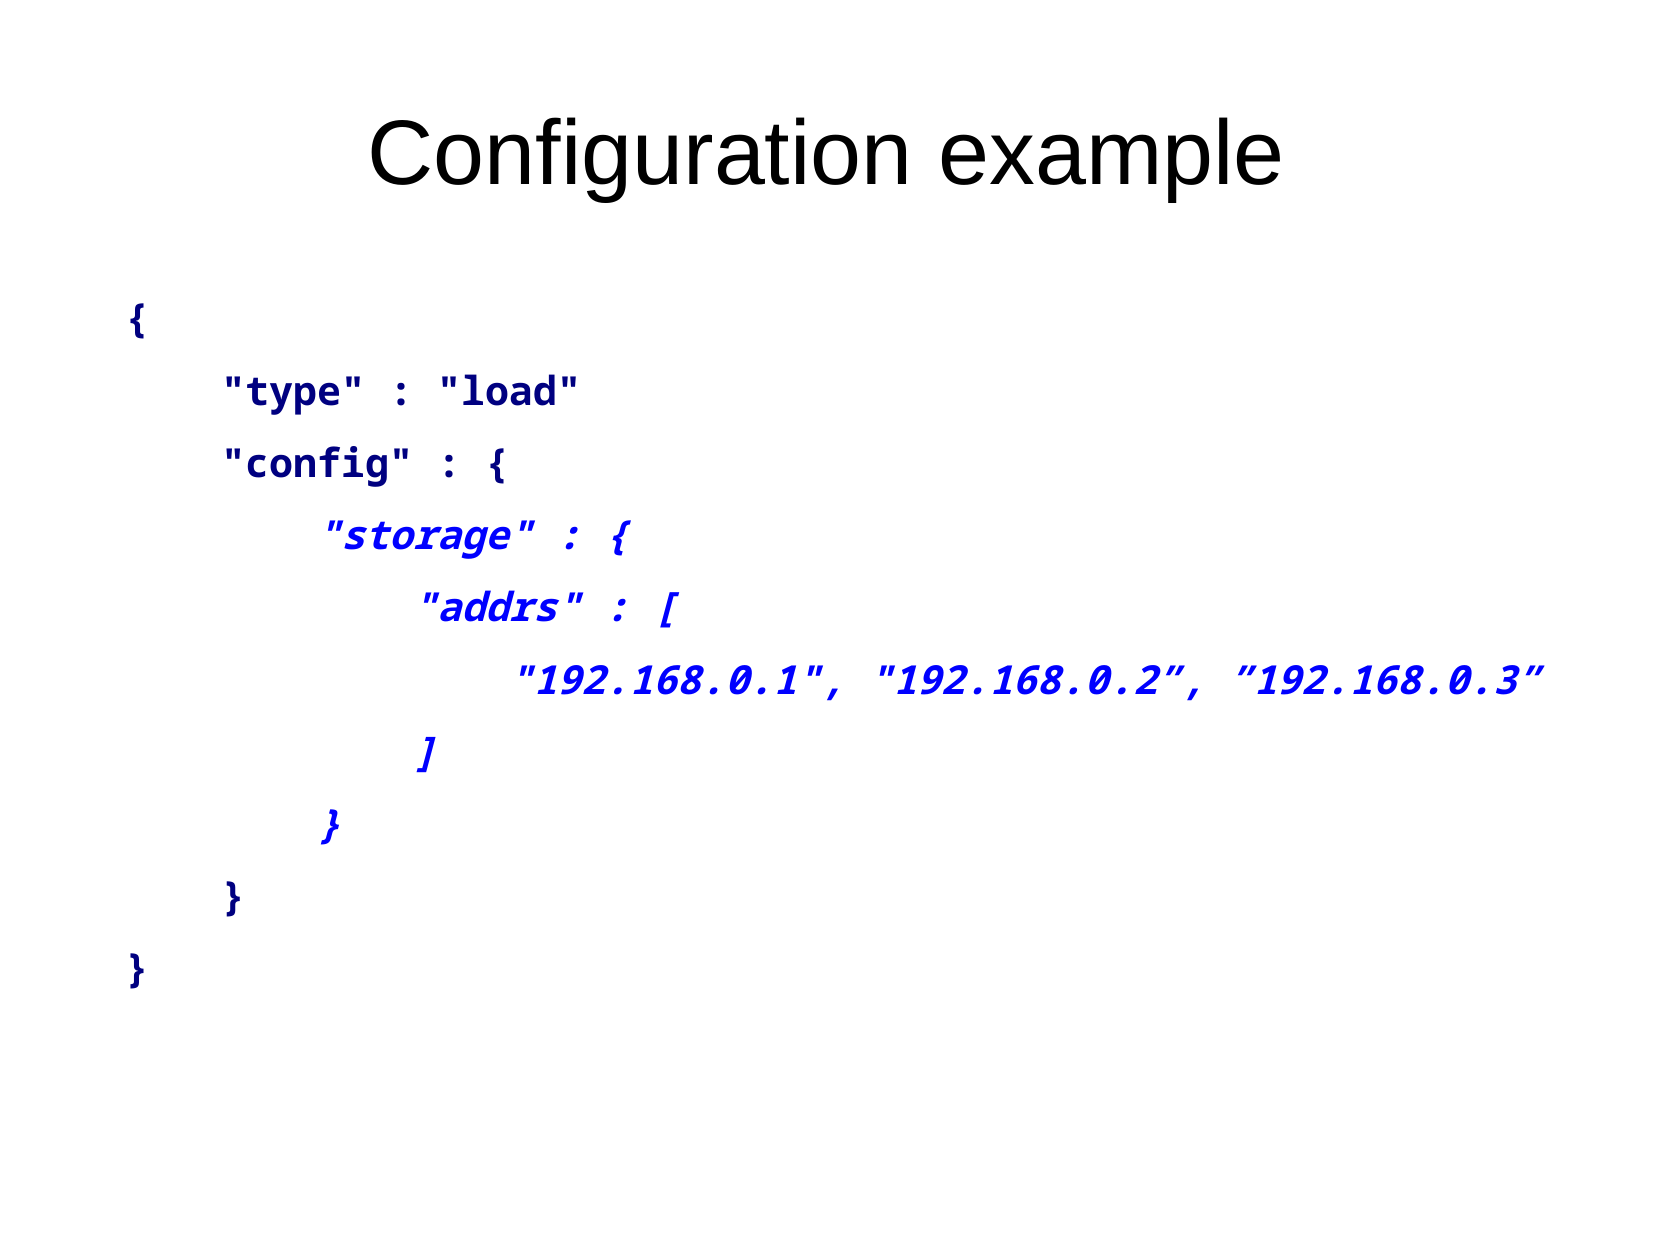

# Configuration example
{
 "type" : "load"
 "config" : {
 "storage" : {
 "addrs" : [
 "192.168.0.1", "192.168.0.2”, ”192.168.0.3”
 ]
 }
 }
}